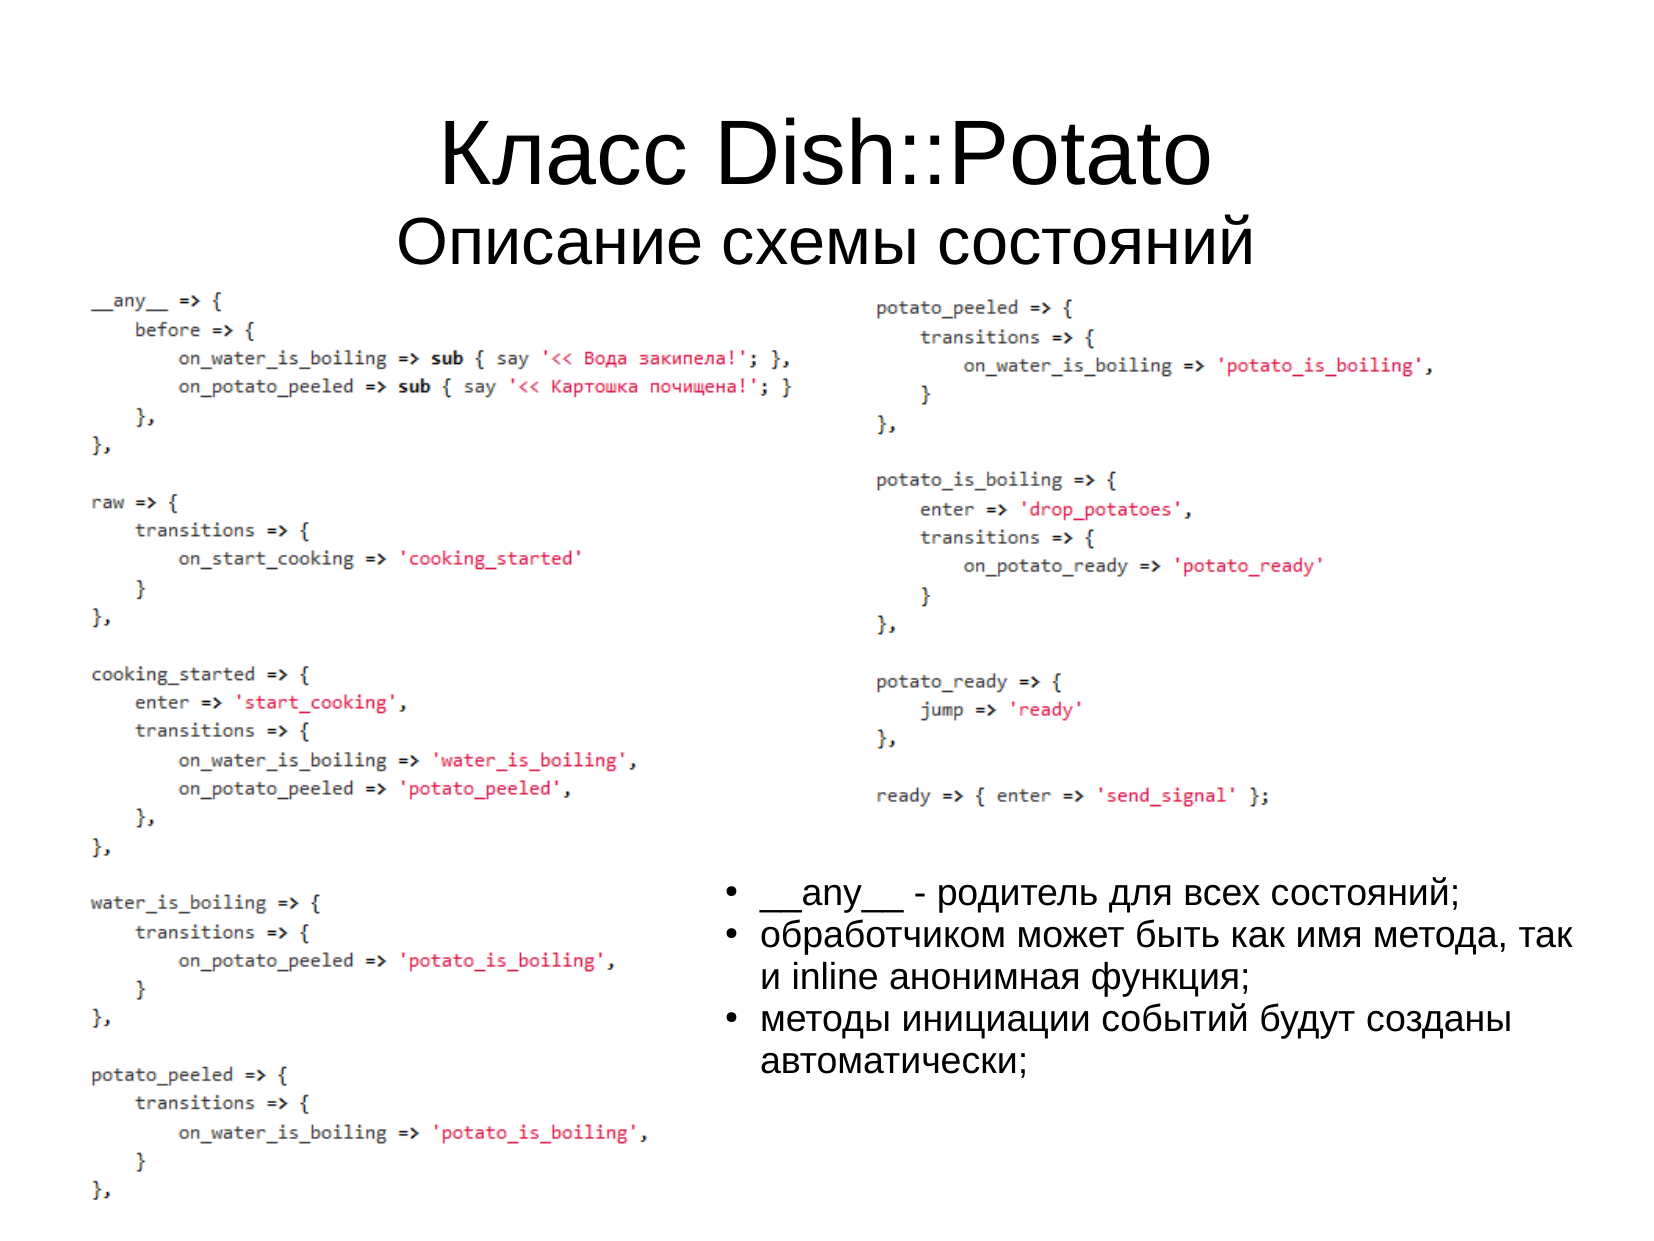

# Класс Dish::Potato
Описание схемы состояний
__any__ - родитель для всех состояний;
обработчиком может быть как имя метода, так и inline анонимная функция;
методы инициации событий будут созданы автоматически;